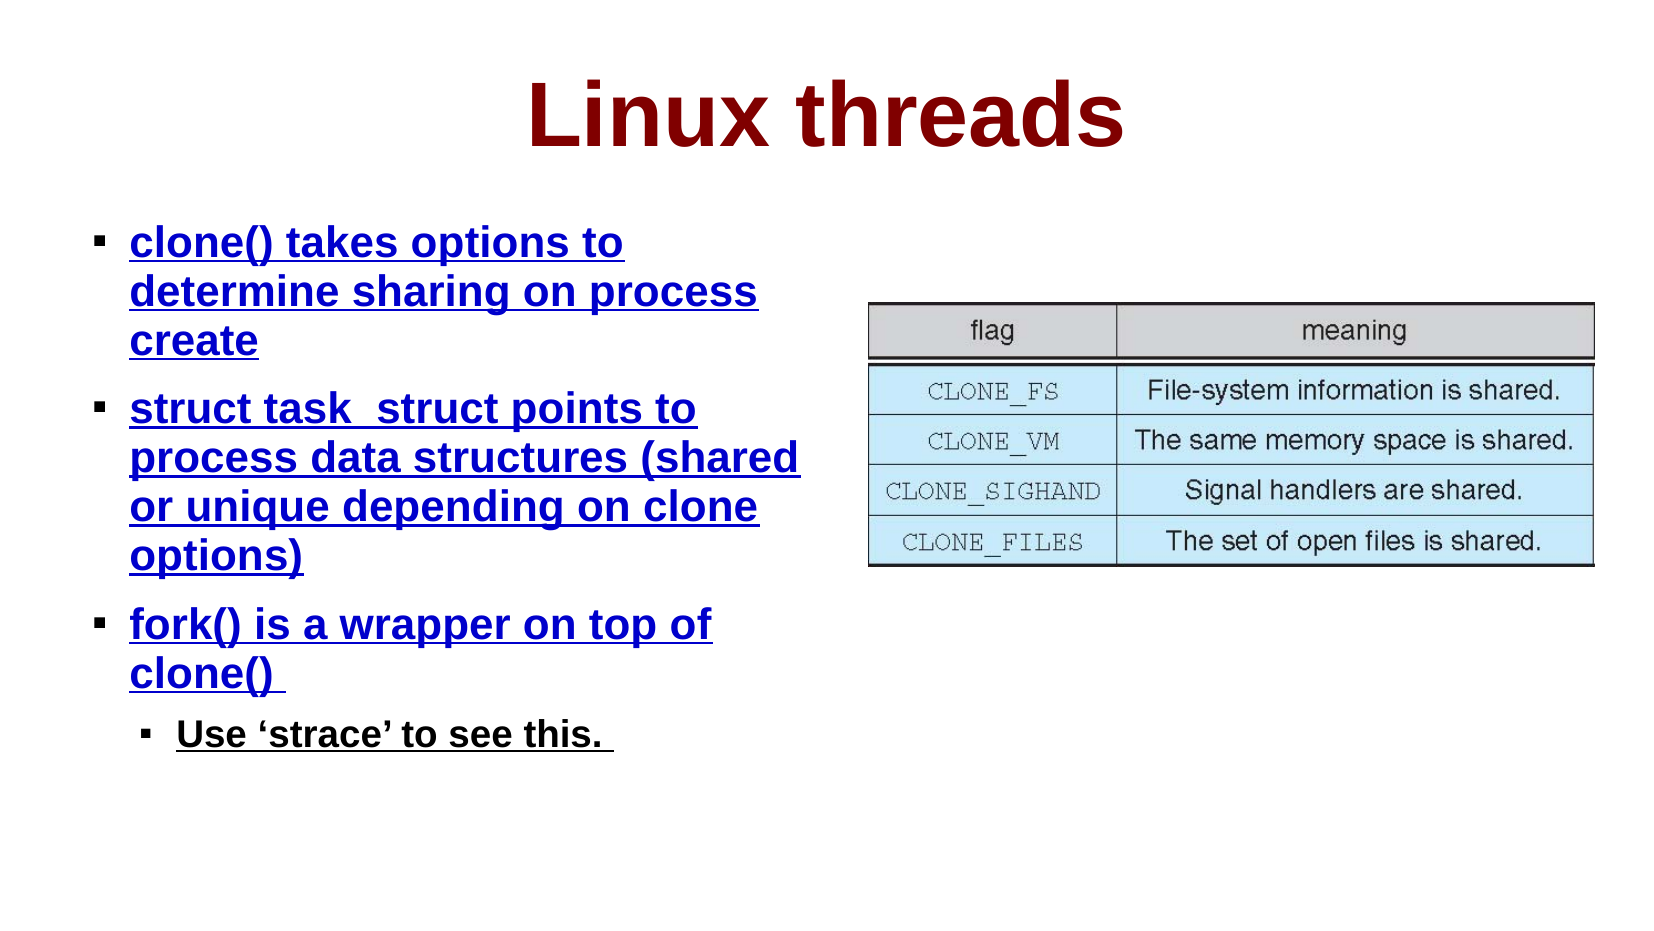

# Linux threads
clone() takes options to determine sharing on process create
struct task_struct points to process data structures (shared or unique depending on clone options)
fork() is a wrapper on top of clone()
Use ‘strace’ to see this.